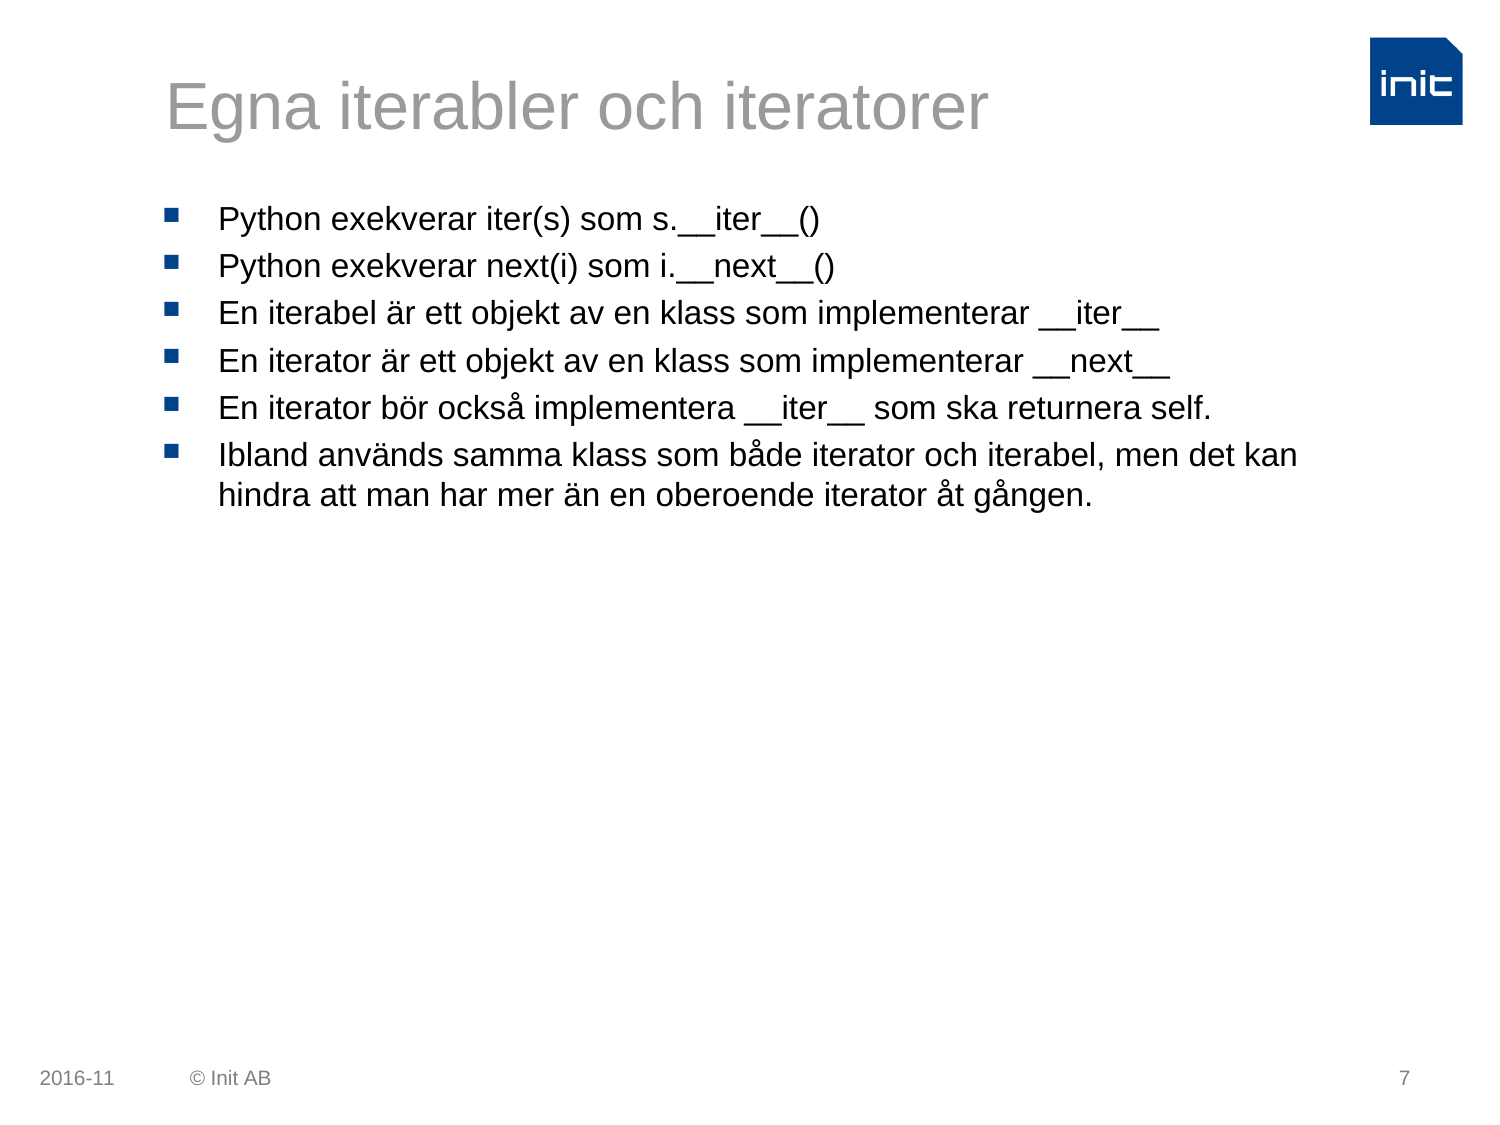

Egna iterabler och iteratorer
Python exekverar iter(s) som s.__iter__()
Python exekverar next(i) som i.__next__()
En iterabel är ett objekt av en klass som implementerar __iter__
En iterator är ett objekt av en klass som implementerar __next__
En iterator bör också implementera __iter__ som ska returnera self.
Ibland används samma klass som både iterator och iterabel, men det kan hindra att man har mer än en oberoende iterator åt gången.
2016-11
© Init AB